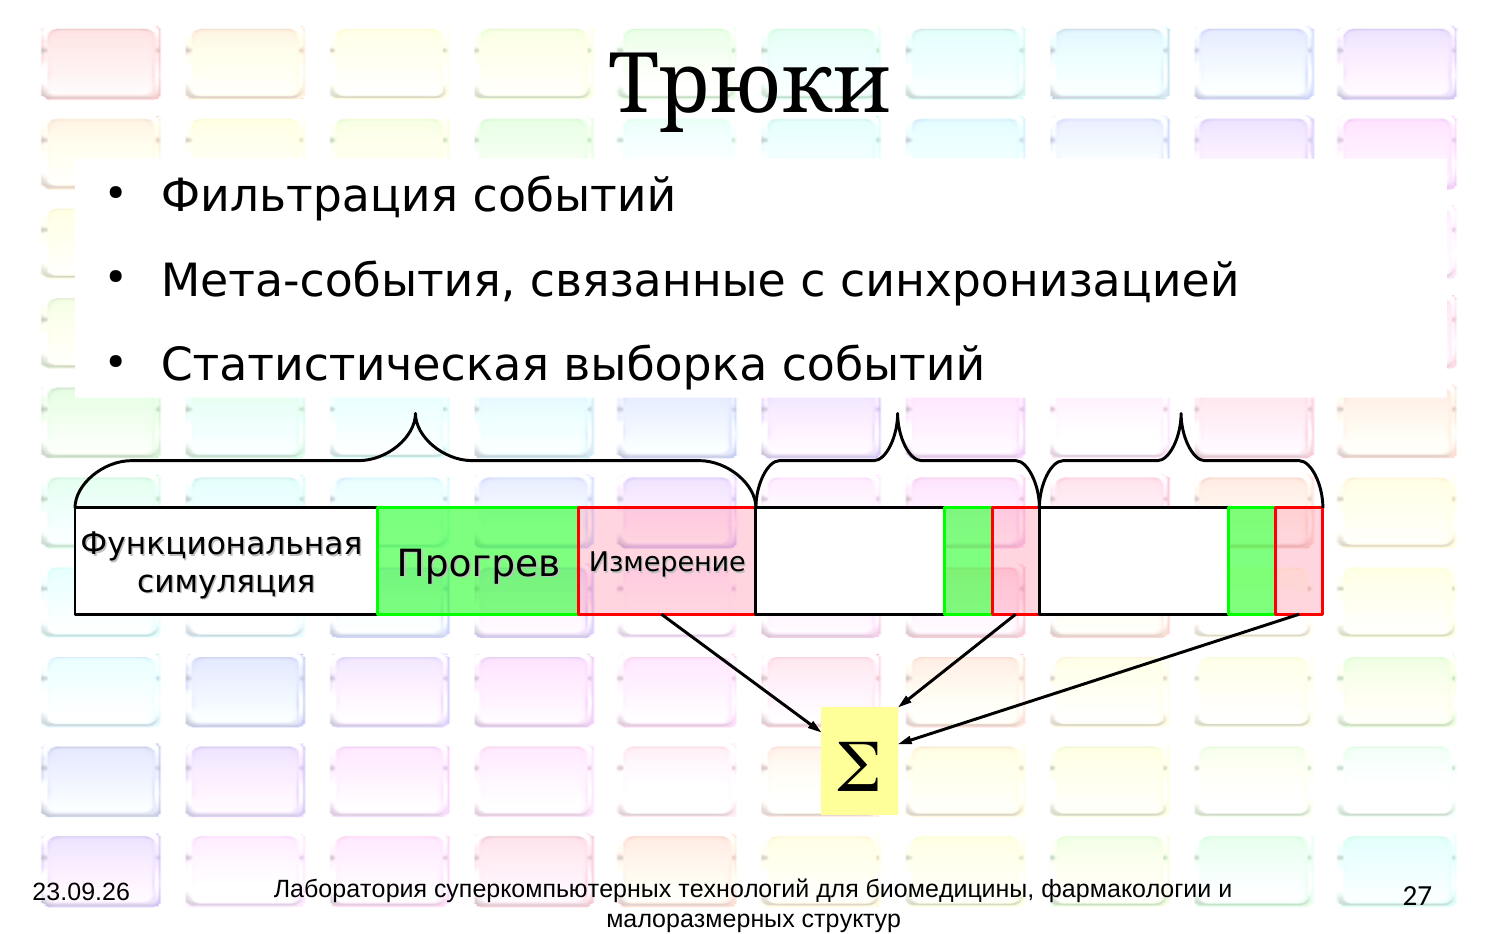

Трюки
# Фильтрация событий
Мета-события, связанные с синхронизацией
Статистическая выборка событий
Функциональная
симуляция
Прогрев
Измерение
S
Лаборатория суперкомпьютерных технологий для биомедицины, фармакологии и малоразмерных структур